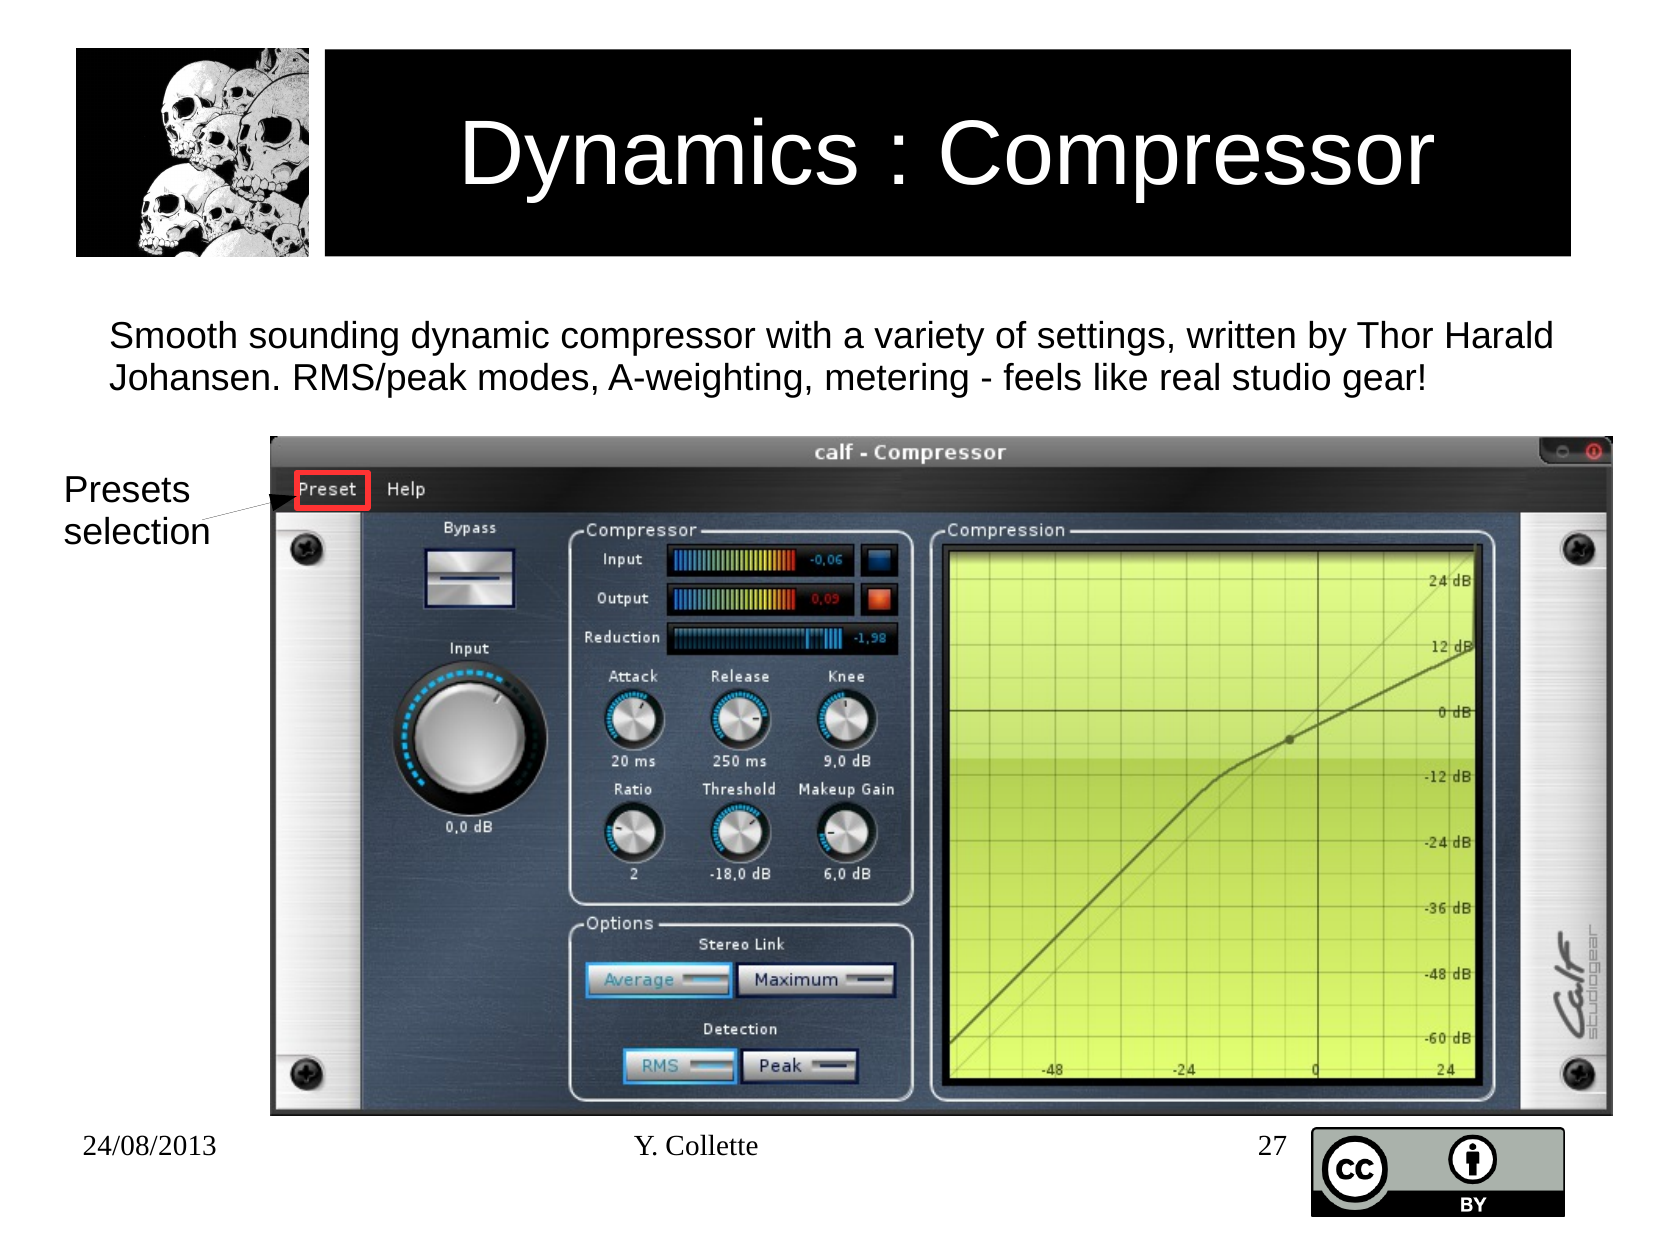

# Dynamics : Compressor
Smooth sounding dynamic compressor with a variety of settings, written by Thor Harald Johansen. RMS/peak modes, A-weighting, metering - feels like real studio gear!
Presets selection
Y. Collette
27